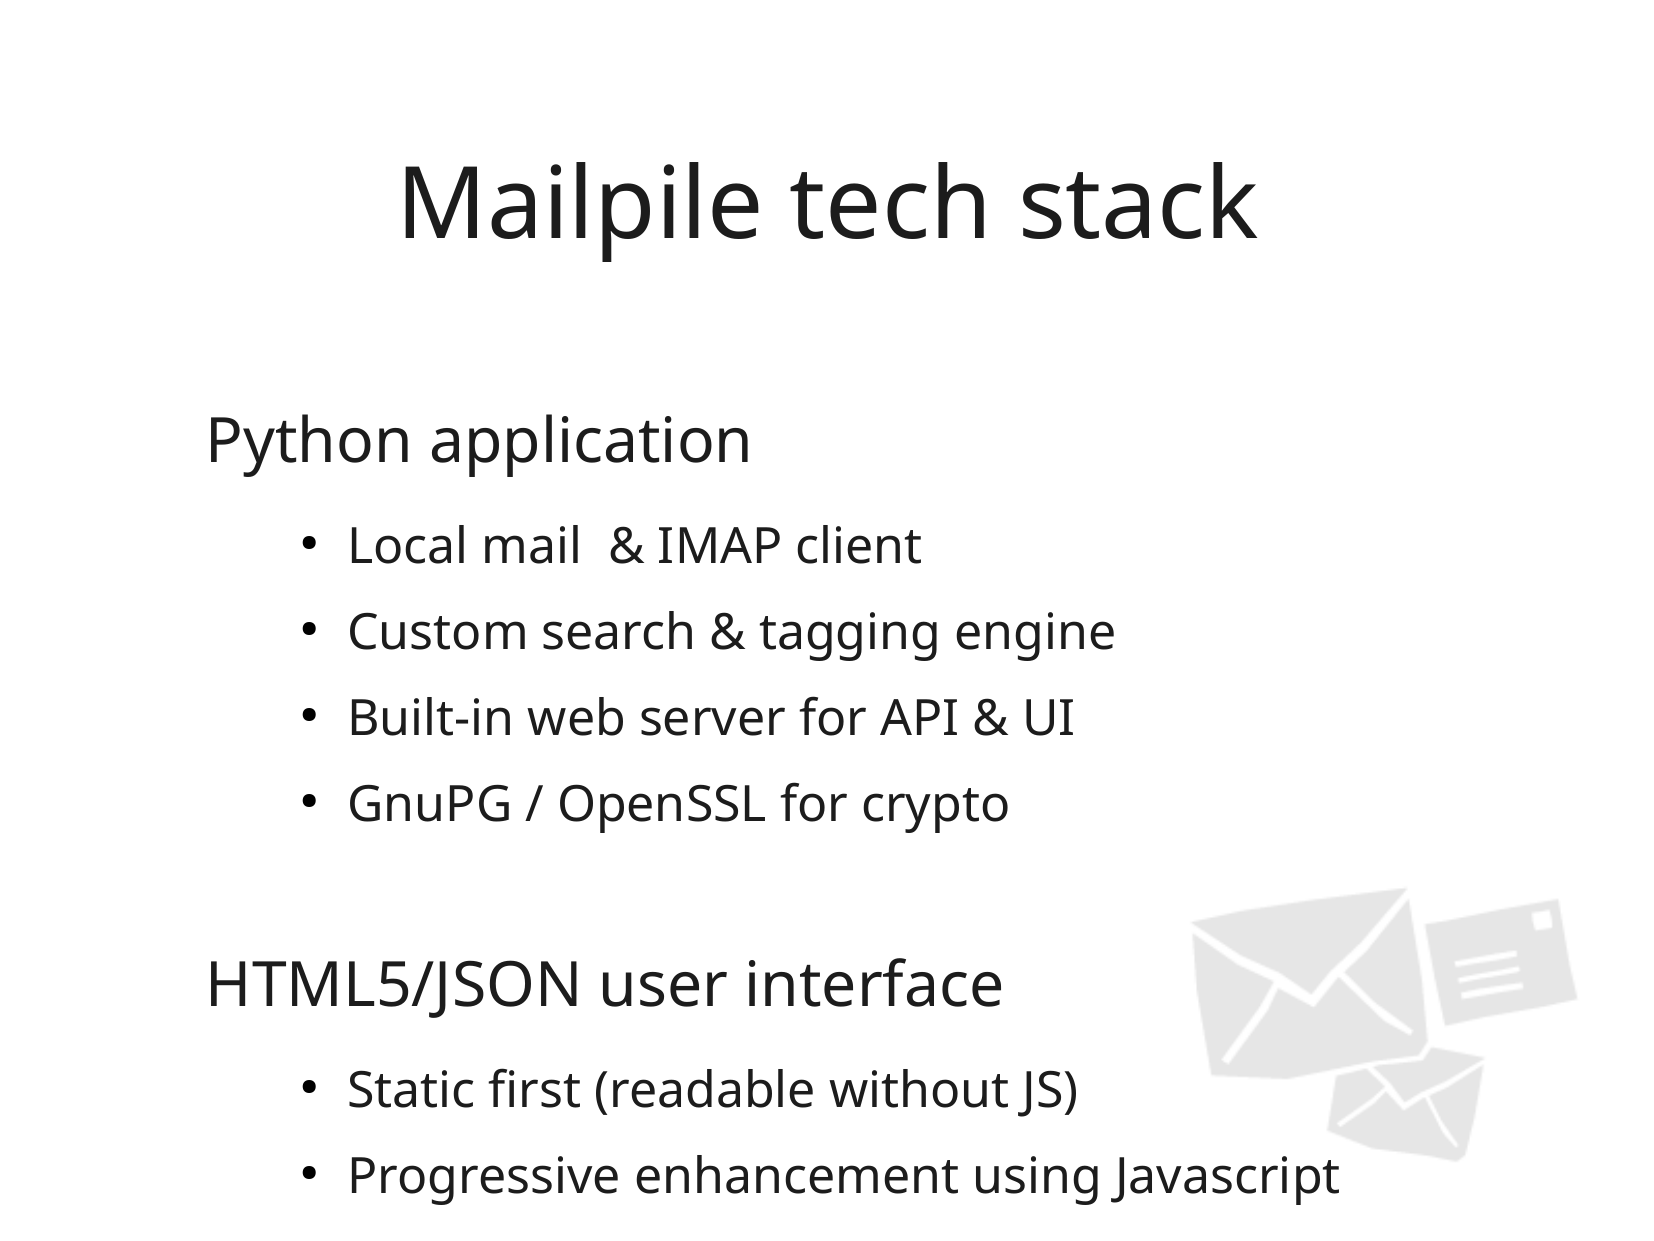

# Mailpile tech stack
Python application
Local mail & IMAP client
Custom search & tagging engine
Built-in web server for API & UI
GnuPG / OpenSSL for crypto
HTML5/JSON user interface
Static first (readable without JS)
Progressive enhancement using Javascript